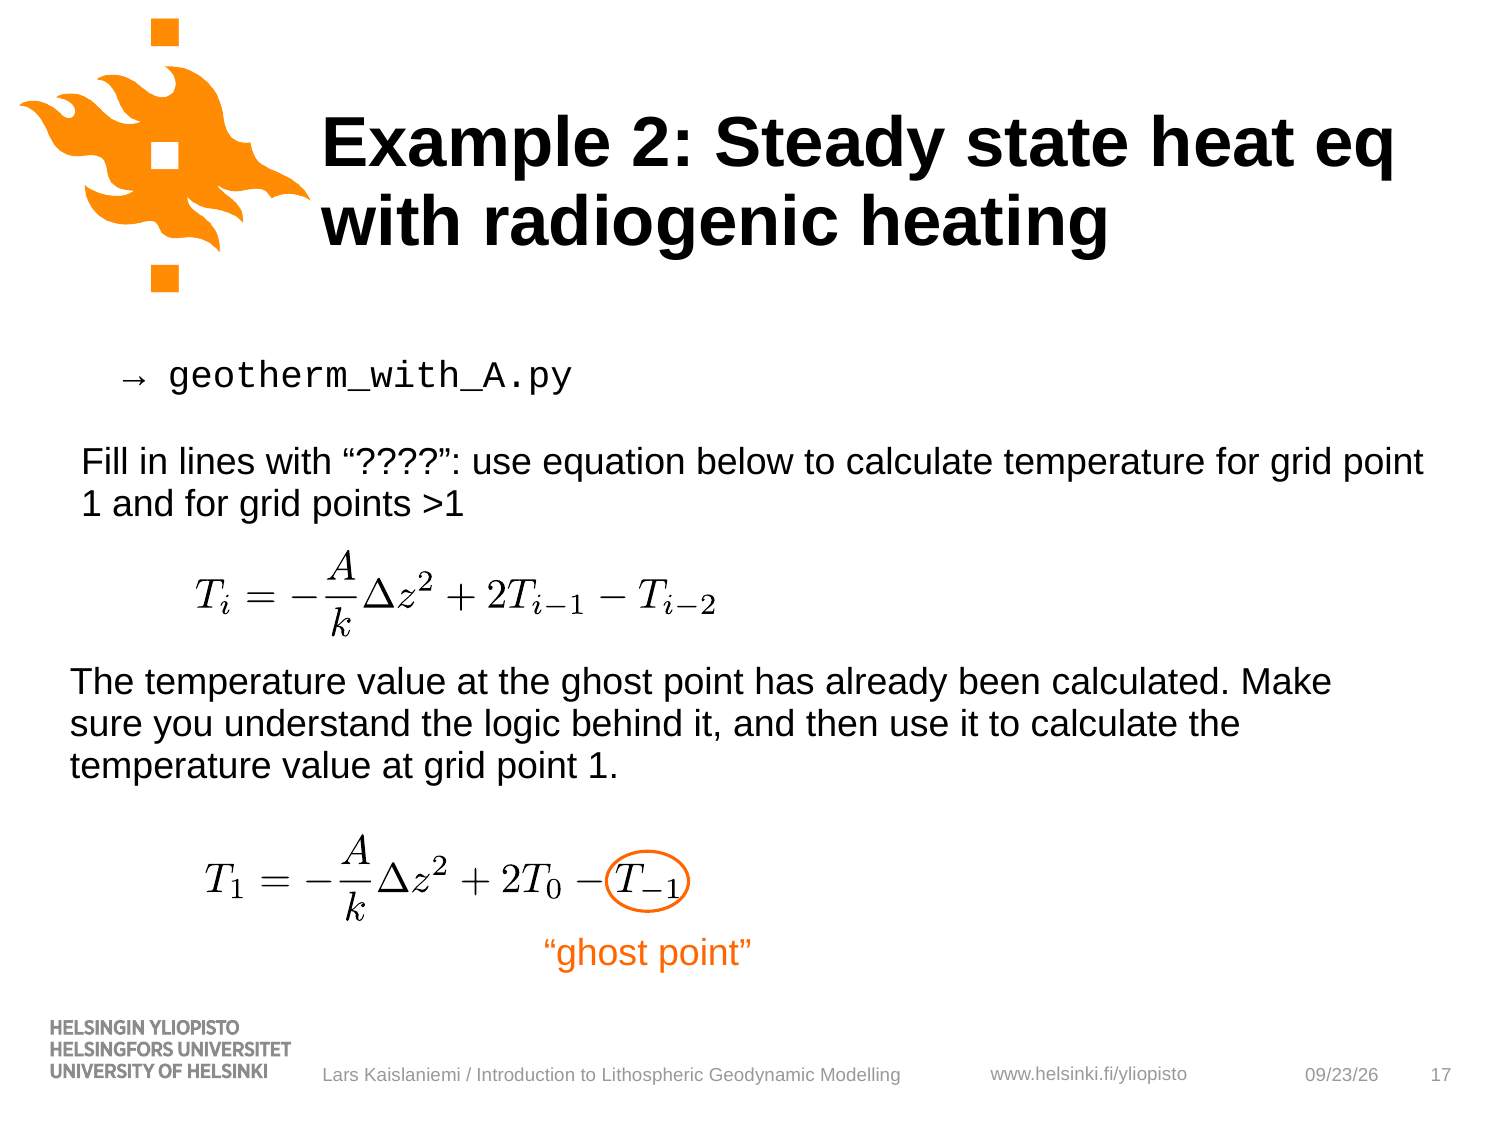

# Example 2: Steady state heat eq with radiogenic heating
→ geotherm_with_A.py
Fill in lines with “????”: use equation below to calculate temperature for grid point 1 and for grid points >1
The temperature value at the ghost point has already been calculated. Make sure you understand the logic behind it, and then use it to calculate the temperature value at grid point 1.
“ghost point”
Lars Kaislaniemi / Introduction to Lithospheric Geodynamic Modelling
17